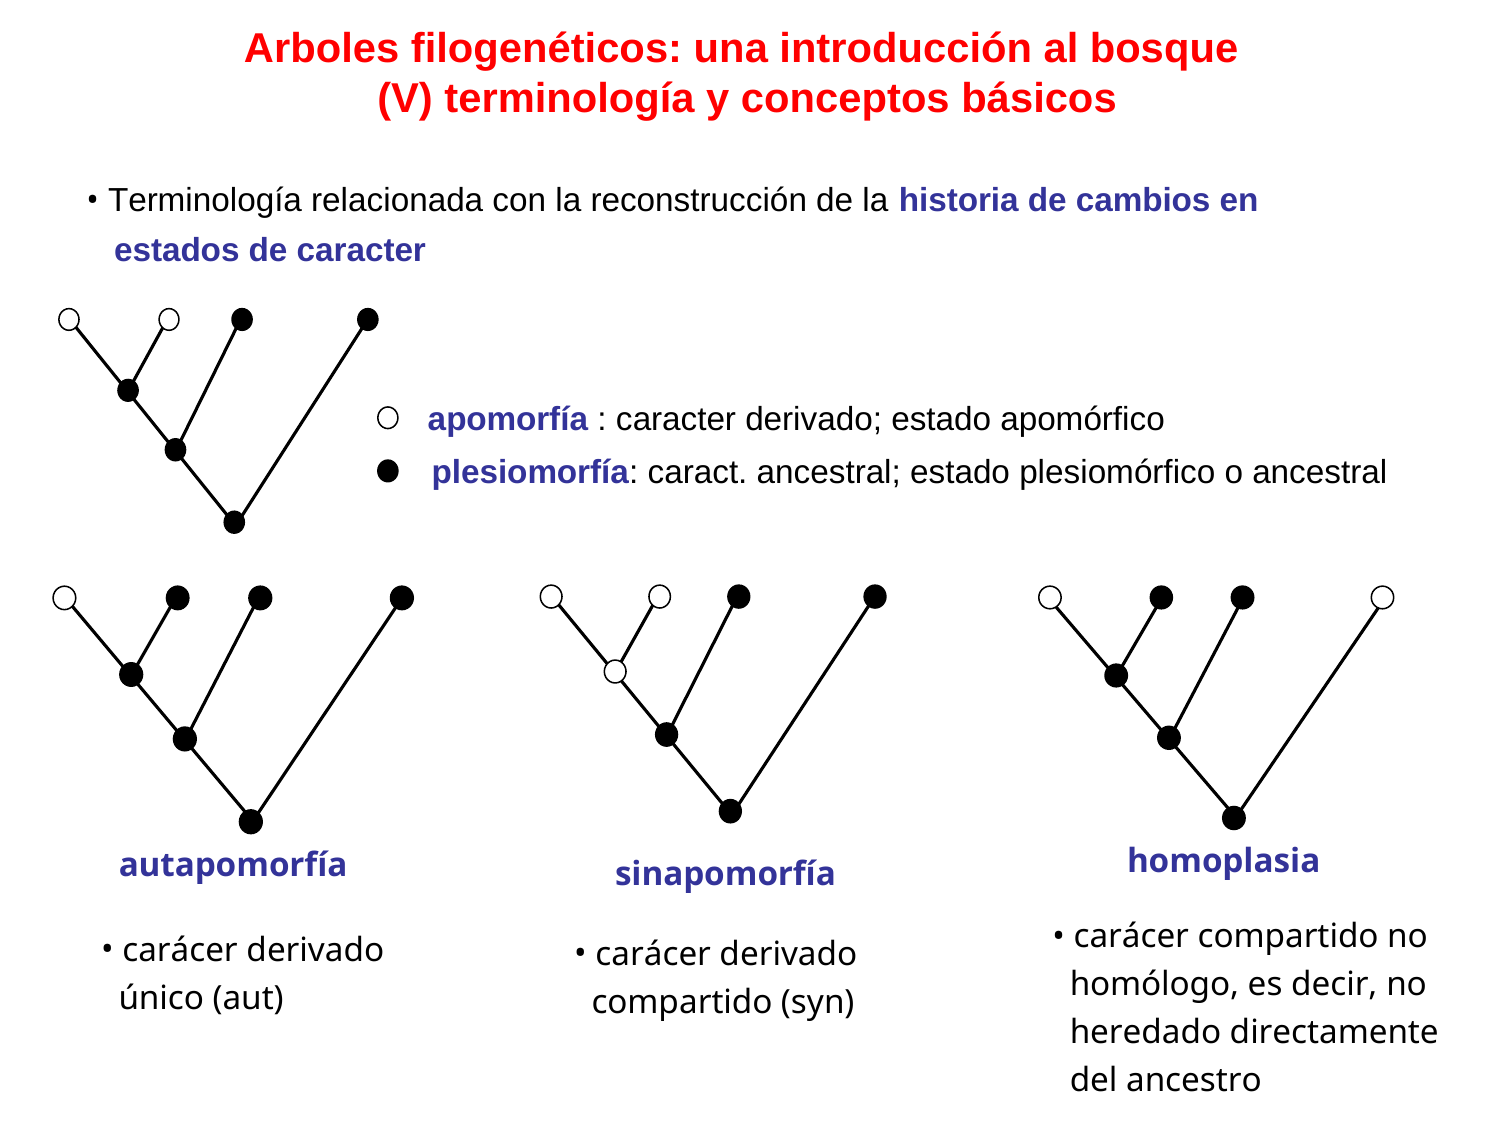

Arboles filogenéticos: una introducción al bosque
(V) terminología y conceptos básicos
 Terminología relacionada con la reconstrucción de la historia de cambios en
 estados de caracter
apomorfía : caracter derivado; estado apomórfico
plesiomorfía: caract. ancestral; estado plesiomórfico o ancestral
sinapomorfía
autapomorfía
 carácer derivado
 único (aut)
 carácer derivado
 compartido (syn)
homoplasia
 carácer compartido no
 homólogo, es decir, no
 heredado directamente
 del ancestro